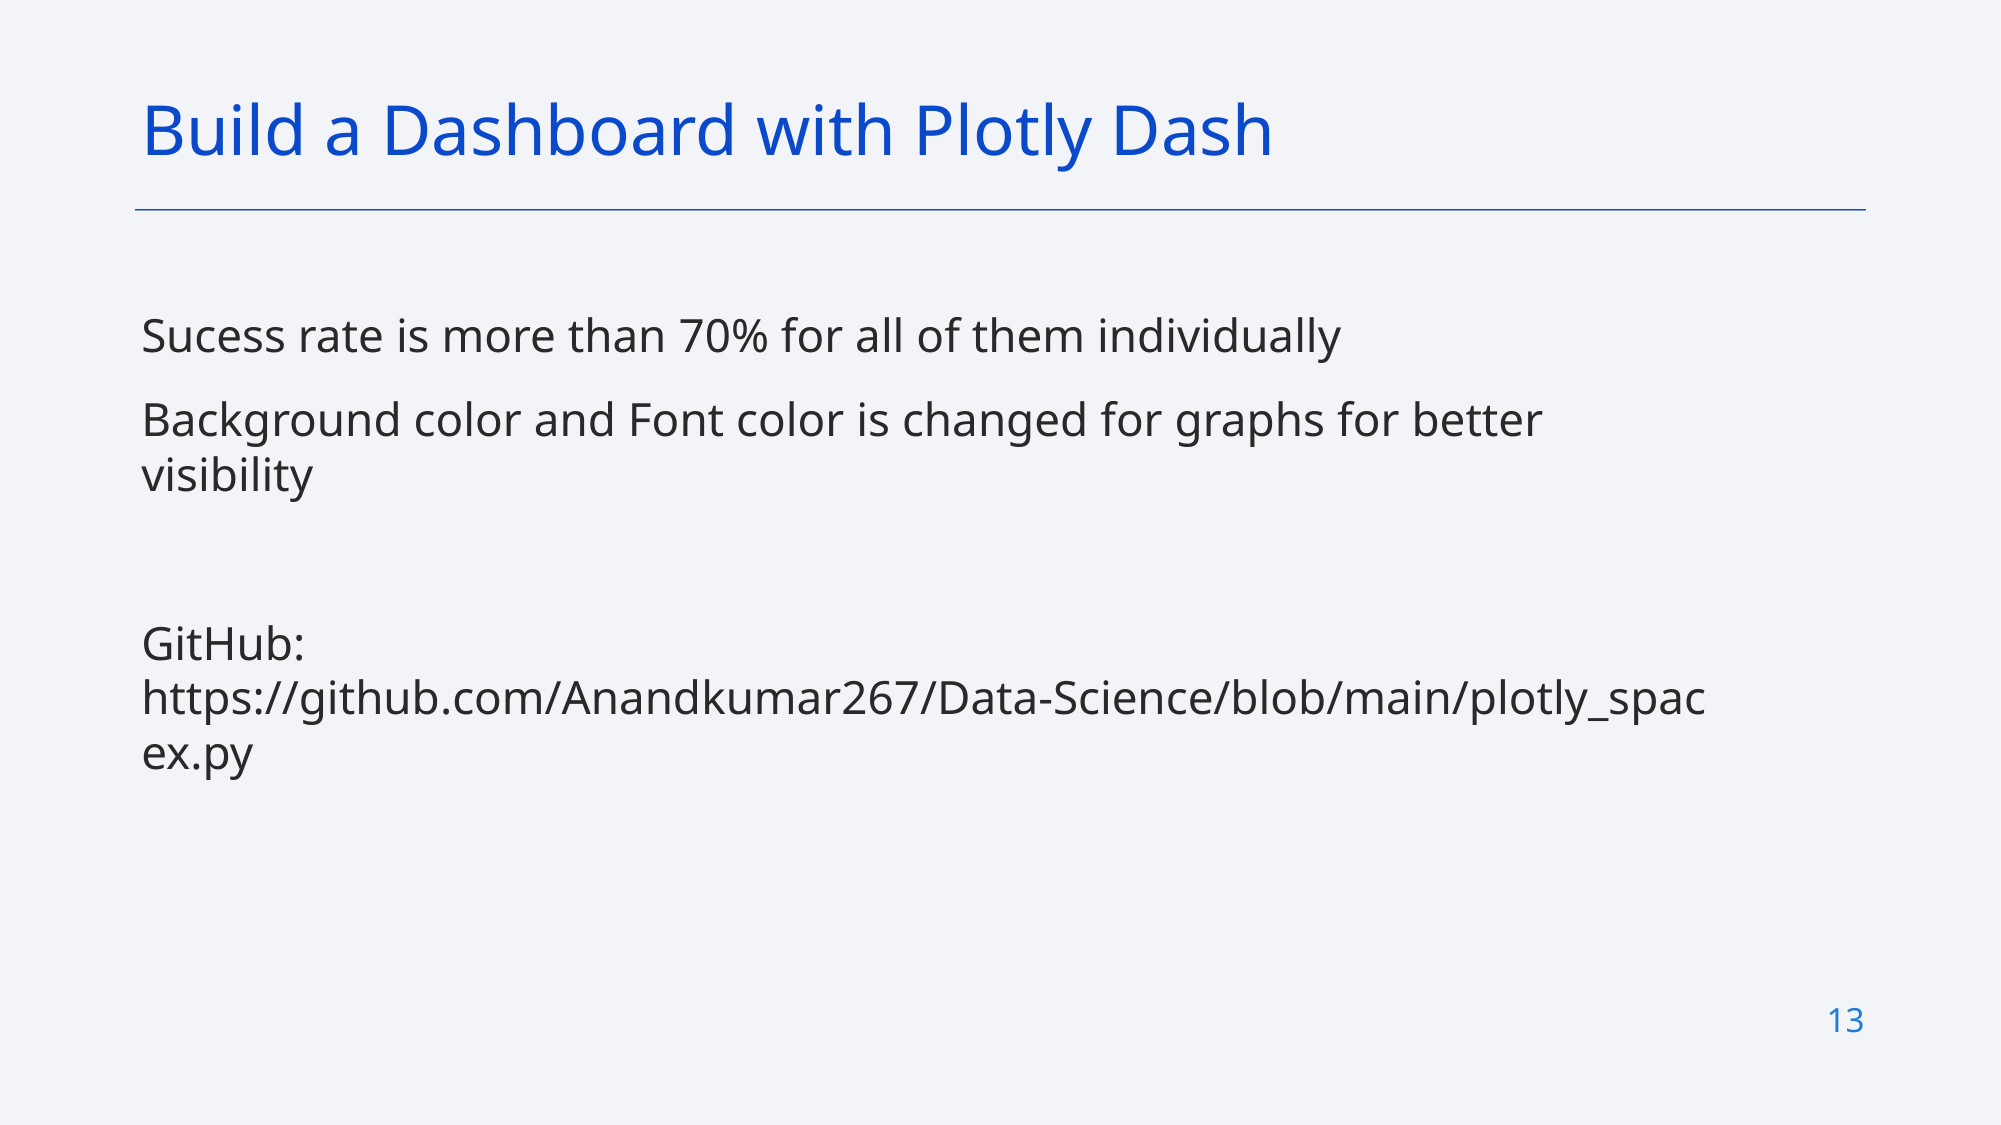

Build a Dashboard with Plotly Dash
# Sucess rate is more than 70% for all of them individually
Background color and Font color is changed for graphs for better visibility
GitHub: https://github.com/Anandkumar267/Data-Science/blob/main/plotly_spacex.py
13